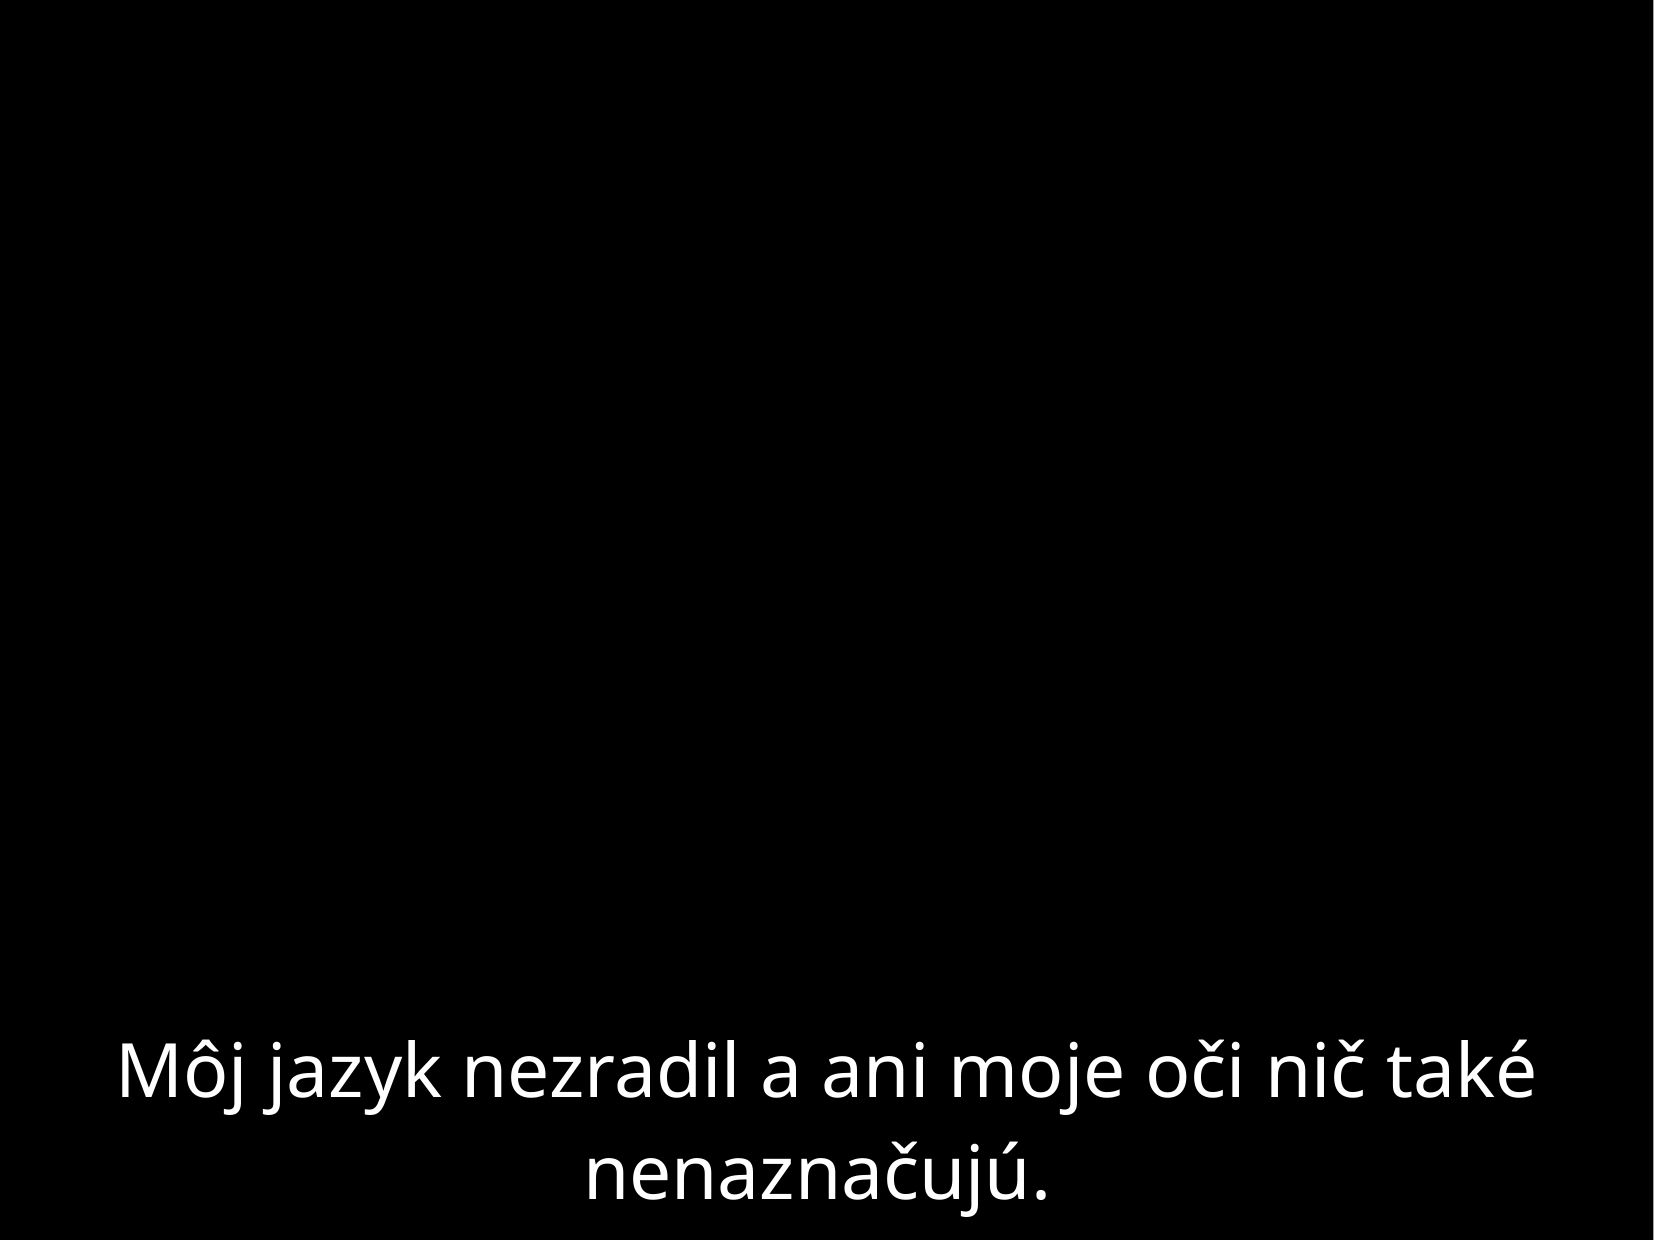

# Môj jazyk nezradil a ani moje oči nič také nenaznačujú.